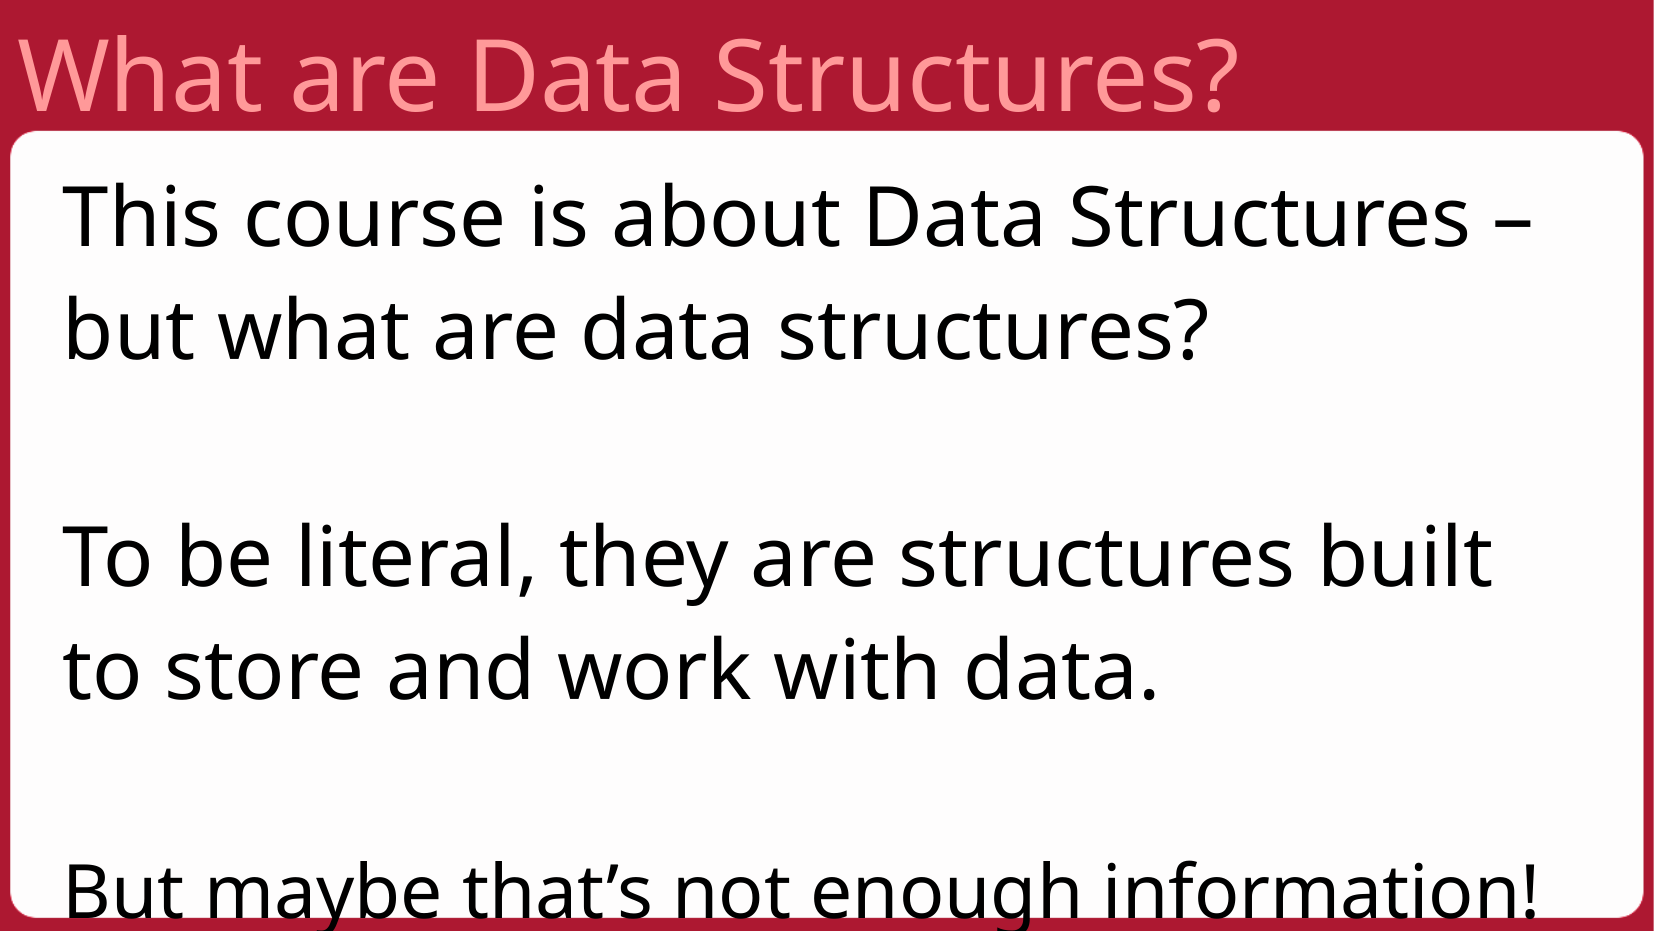

# What are Data Structures?
This course is about Data Structures – but what are data structures?
To be literal, they are structures built to store and work with data.
But maybe that’s not enough information!